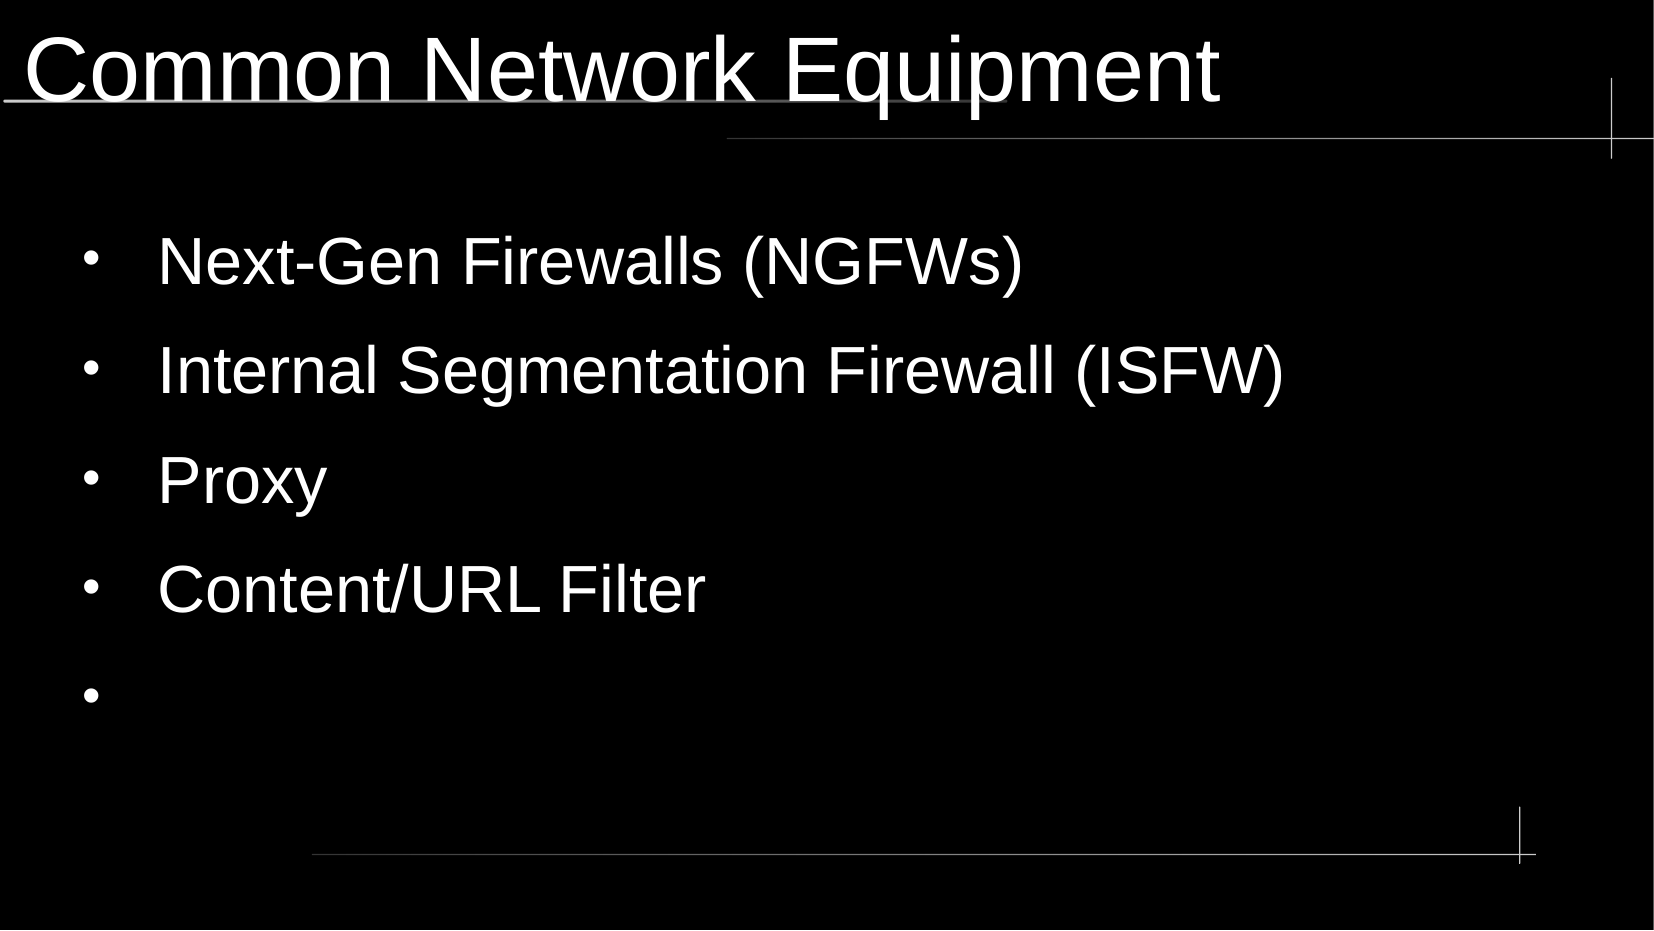

# Common Network Equipment
Next-Gen Firewalls (NGFWs)
Internal Segmentation Firewall (ISFW)
Proxy
Content/URL Filter